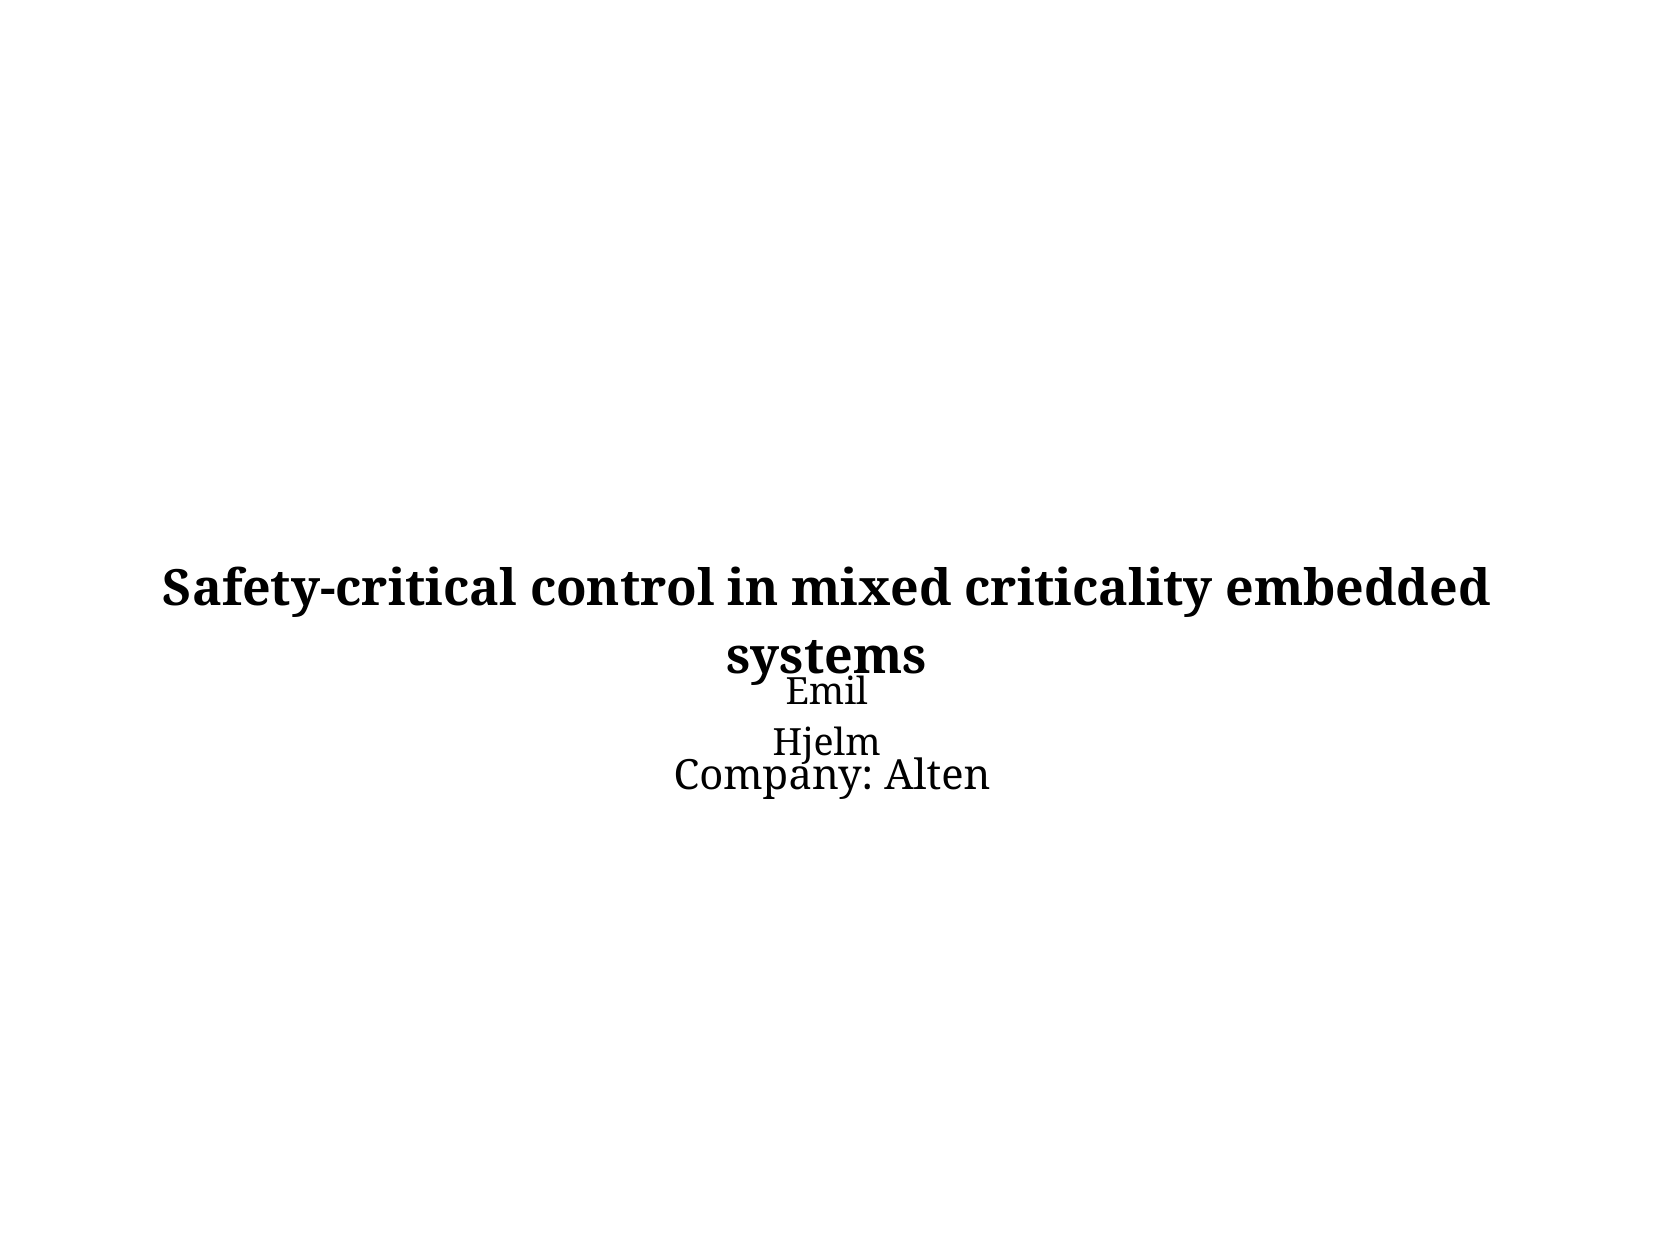

# Safety-critical control in mixed criticality embedded systems
Emil Hjelm
Company: Alten